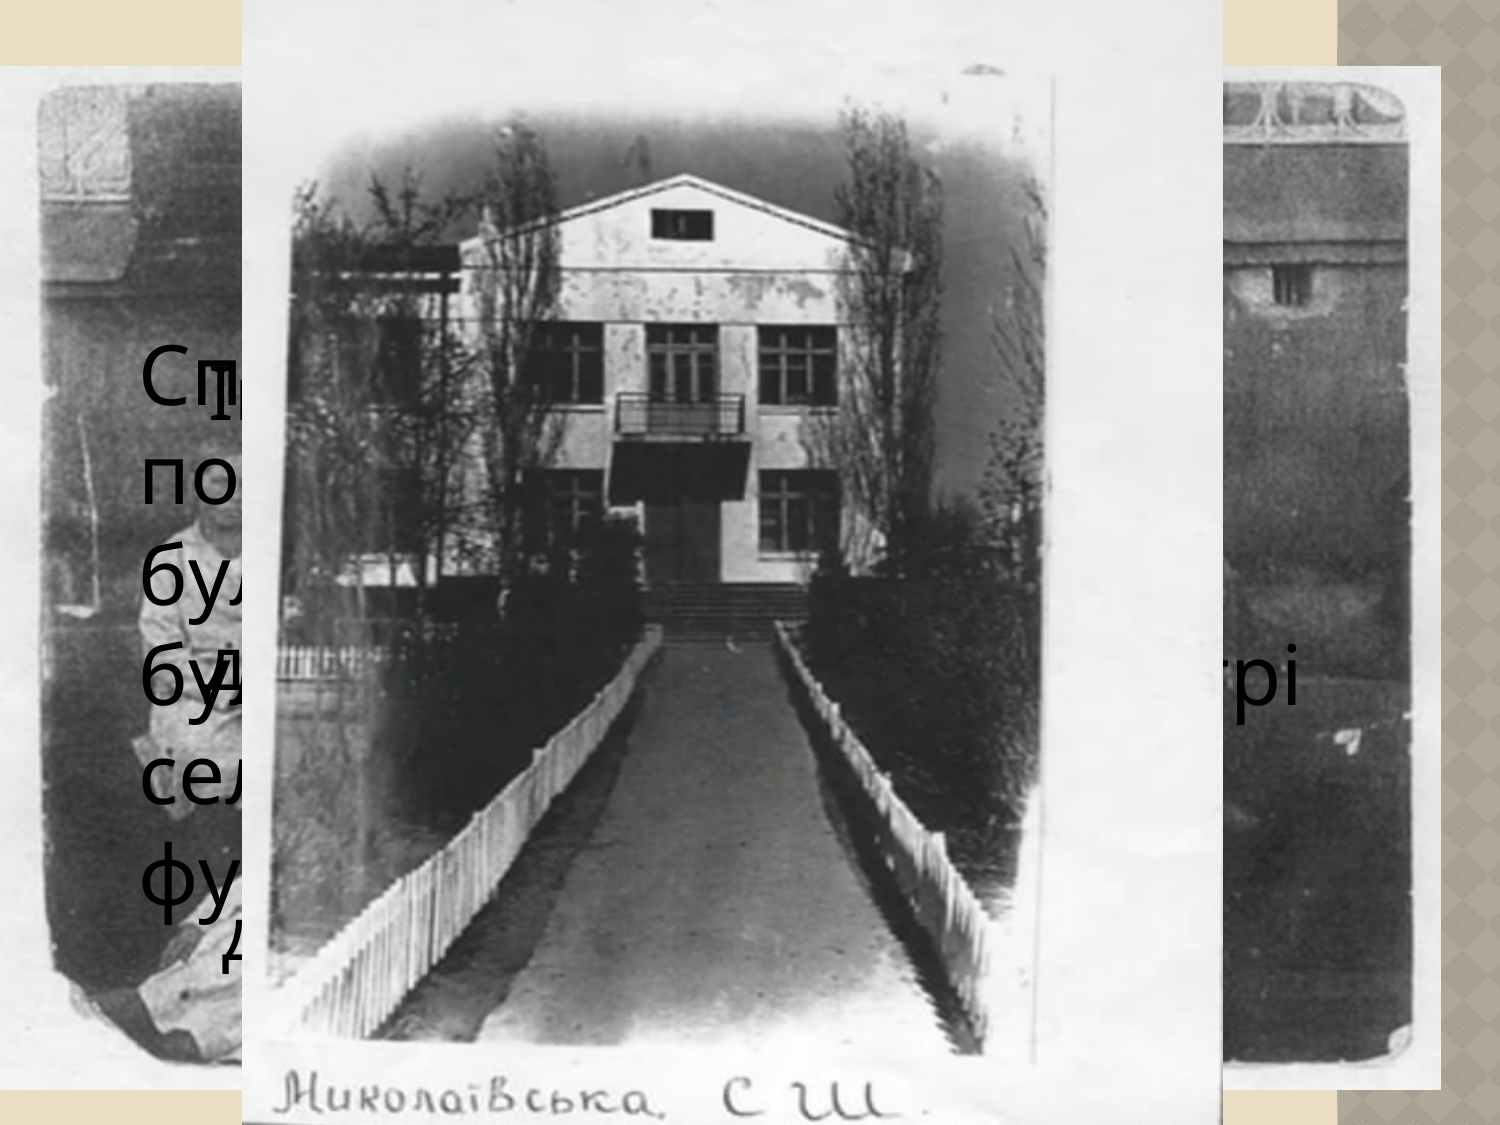

# Історічна довідка
У 1896 році при Калаглійському
Свято-Миколаївському храмі була
відкрита школа 1-4 класів.
Через дорогу в окремому
приміщенні навчались 5-7 класи.
Спочатку школа була початкова, кожного класу було по два. Після війни було відкрито філію в центрі села. На цьому місці зараз функціонує амбулаторія.
Ініціатором був вчитель
Дучев І.П.,
який згодом став її директором. І ось у 1935 році колгоспом "Іскра" була побудована двоповерхова школа по вулиці Суворова